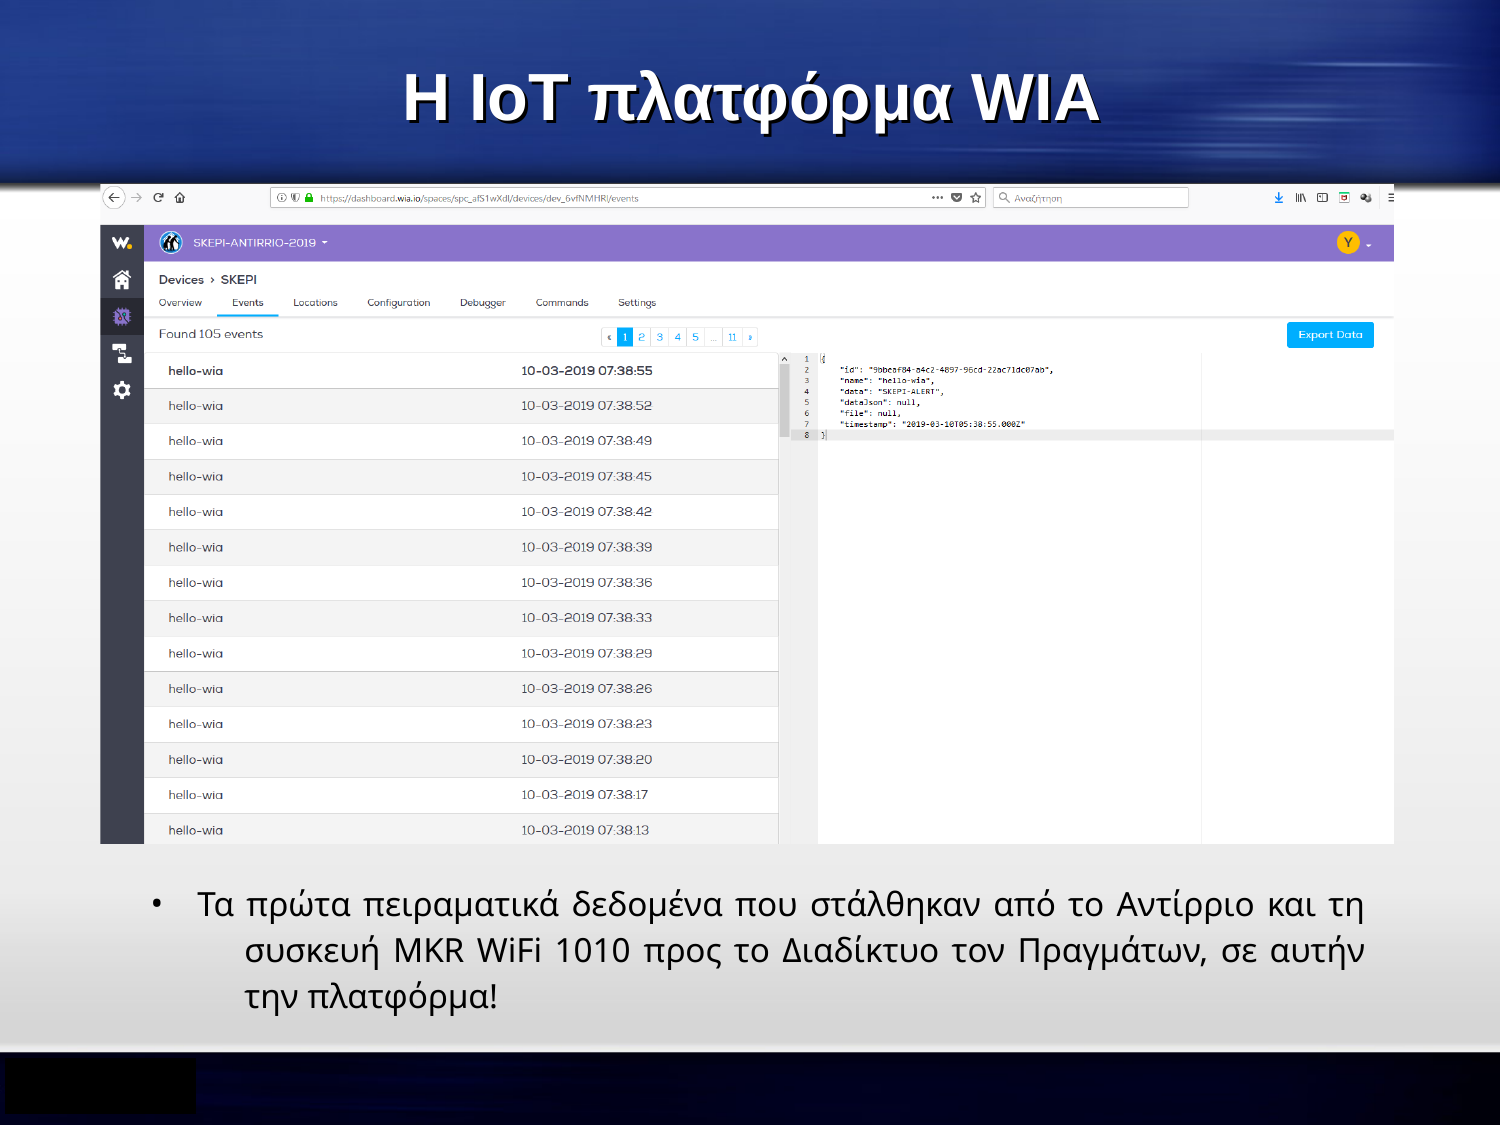

# Η IoT πλατφόρμα WIA
Τα πρώτα πειραματικά δεδομένα που στάλθηκαν από το Αντίρριο και τη συσκευή MKR WiFi 1010 προς το Διαδίκτυο τον Πραγμάτων, σε αυτήν την πλατφόρμα!